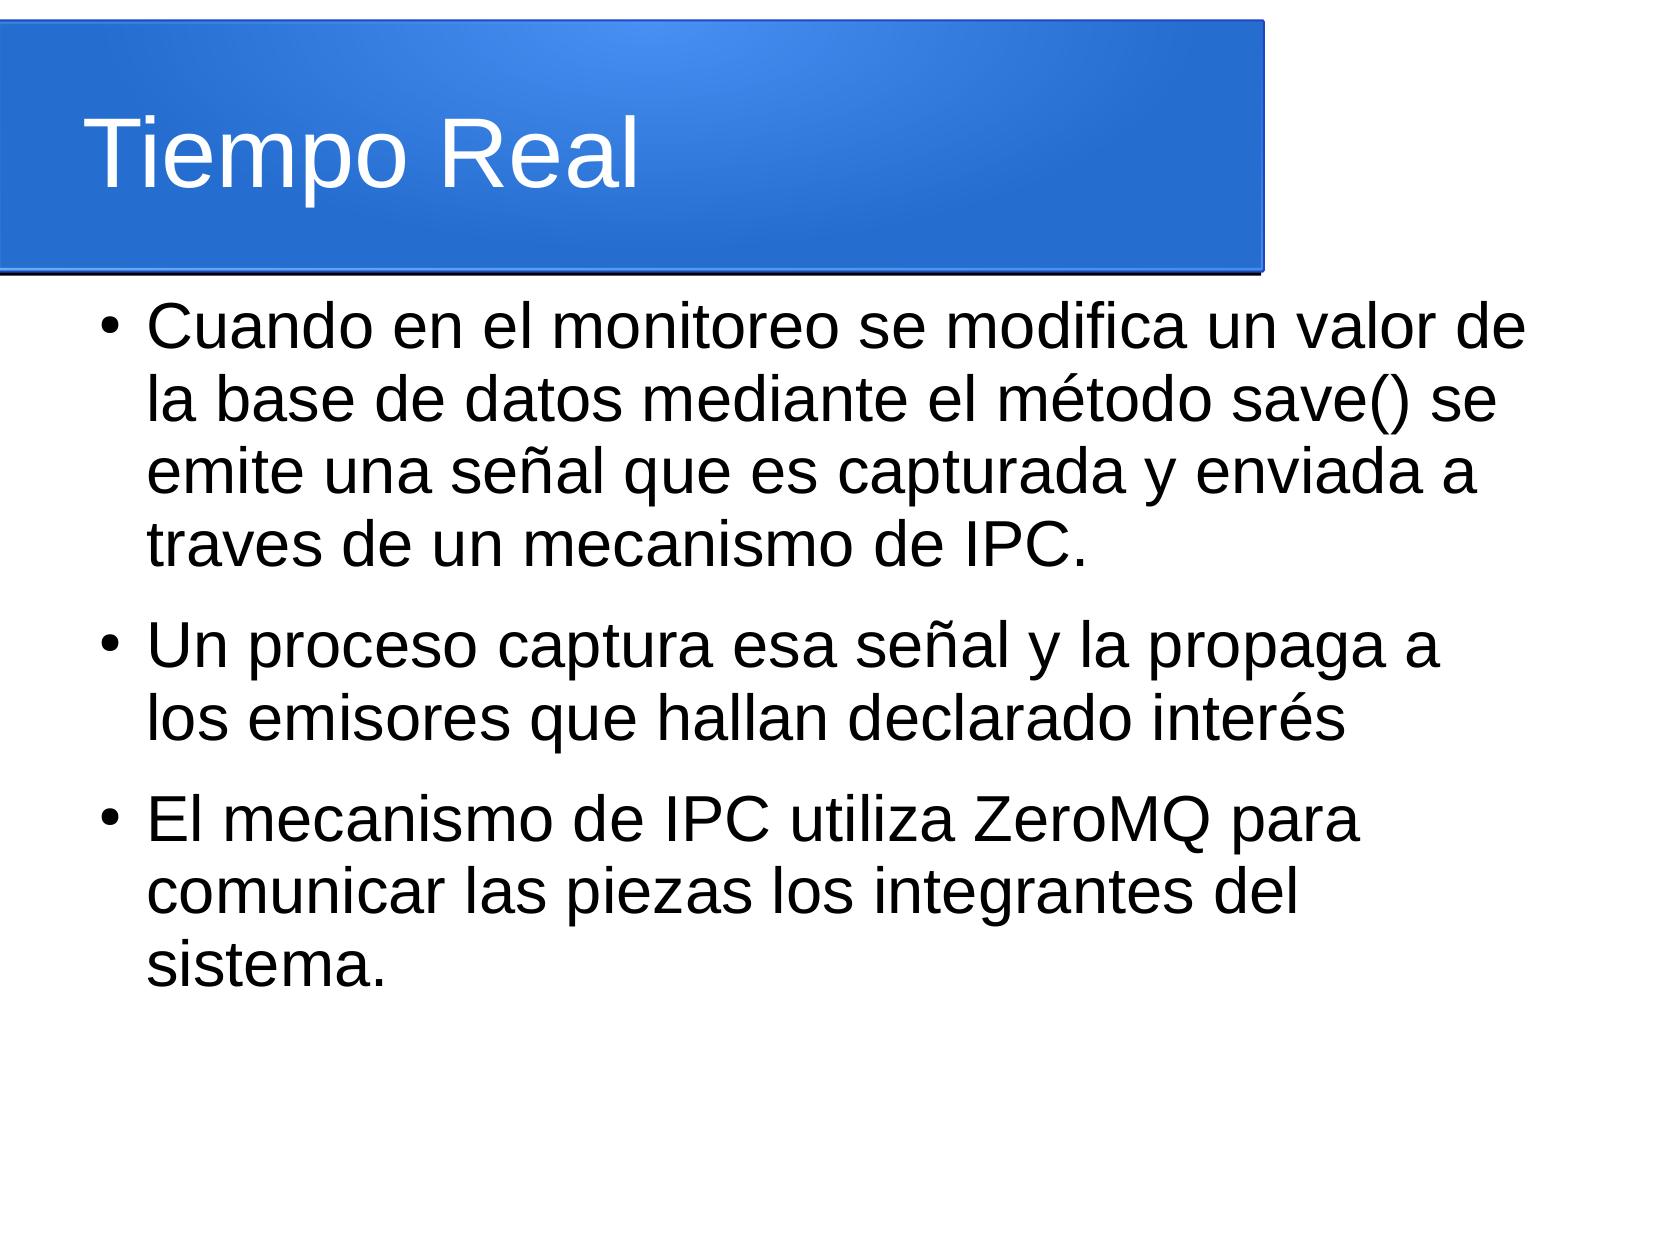

# Tiempo Real
Cuando en el monitoreo se modifica un valor de la base de datos mediante el método save() se emite una señal que es capturada y enviada a traves de un mecanismo de IPC.
Un proceso captura esa señal y la propaga a los emisores que hallan declarado interés
El mecanismo de IPC utiliza ZeroMQ para comunicar las piezas los integrantes del sistema.